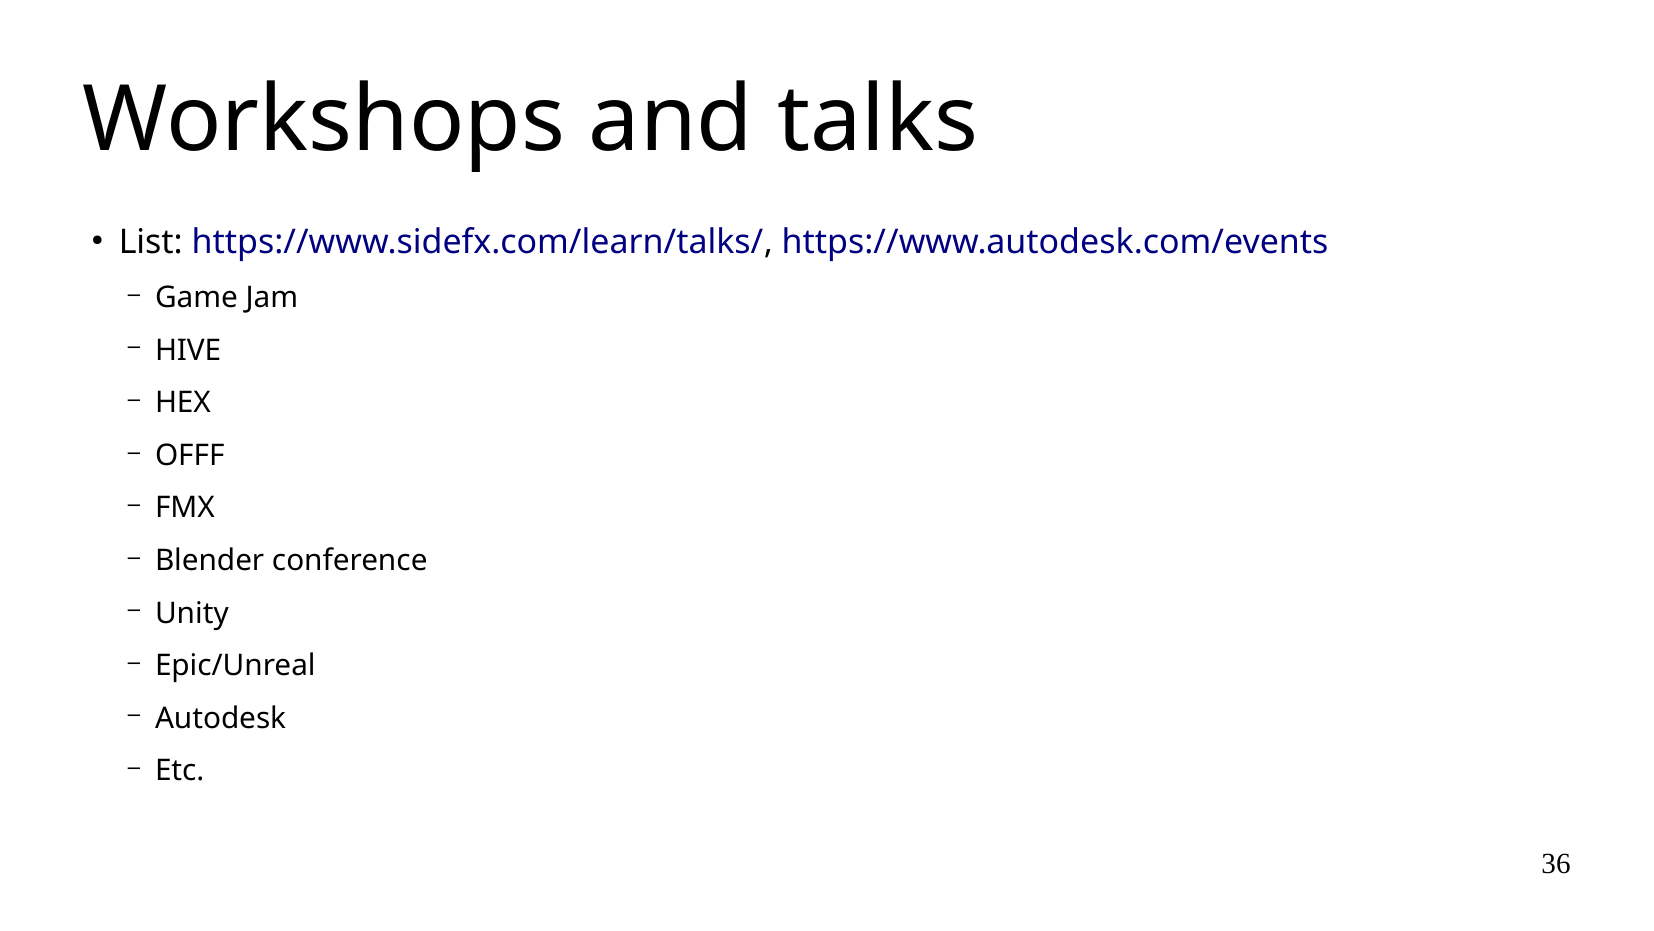

# Workshops and talks
List: https://www.sidefx.com/learn/talks/, https://www.autodesk.com/events
Game Jam
HIVE
HEX
OFFF
FMX
Blender conference
Unity
Epic/Unreal
Autodesk
Etc.
36